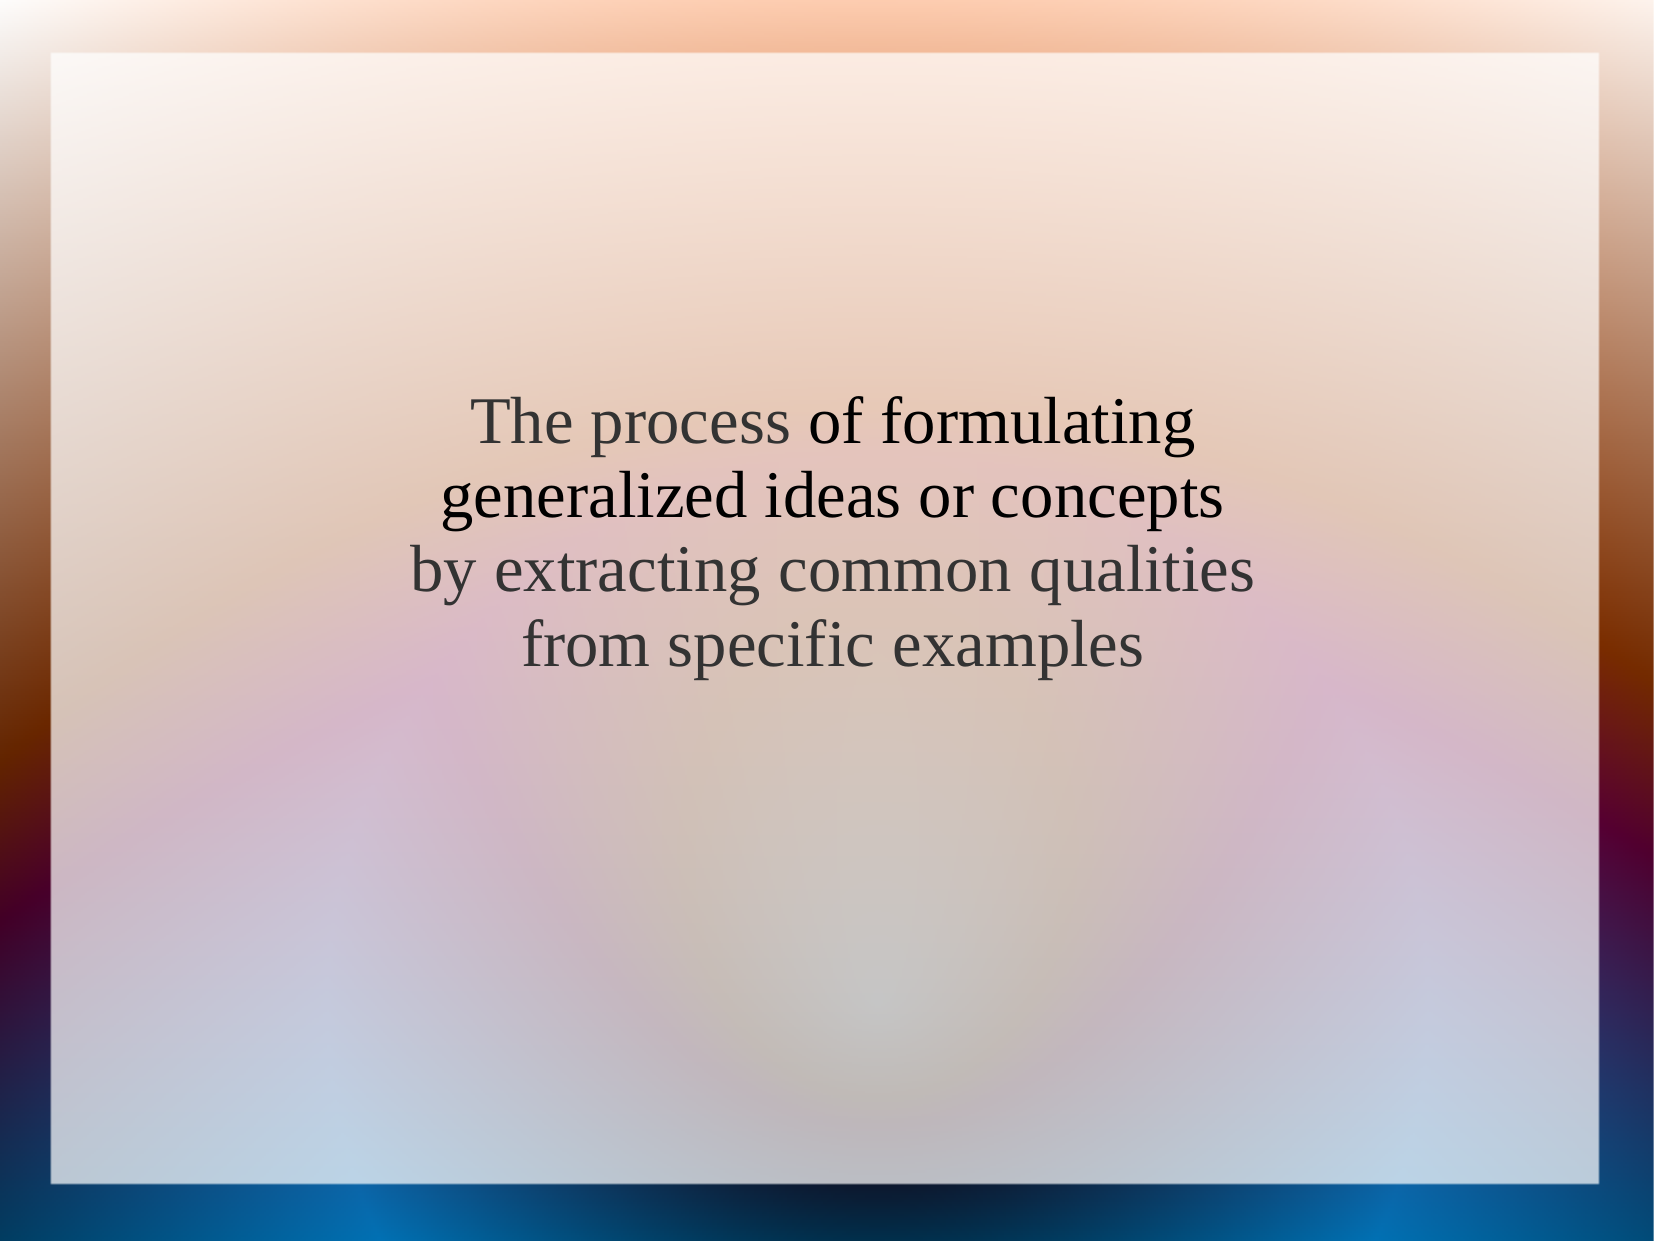

# The process of formulating
generalized ideas or concepts
by extracting common qualities
from specific examples